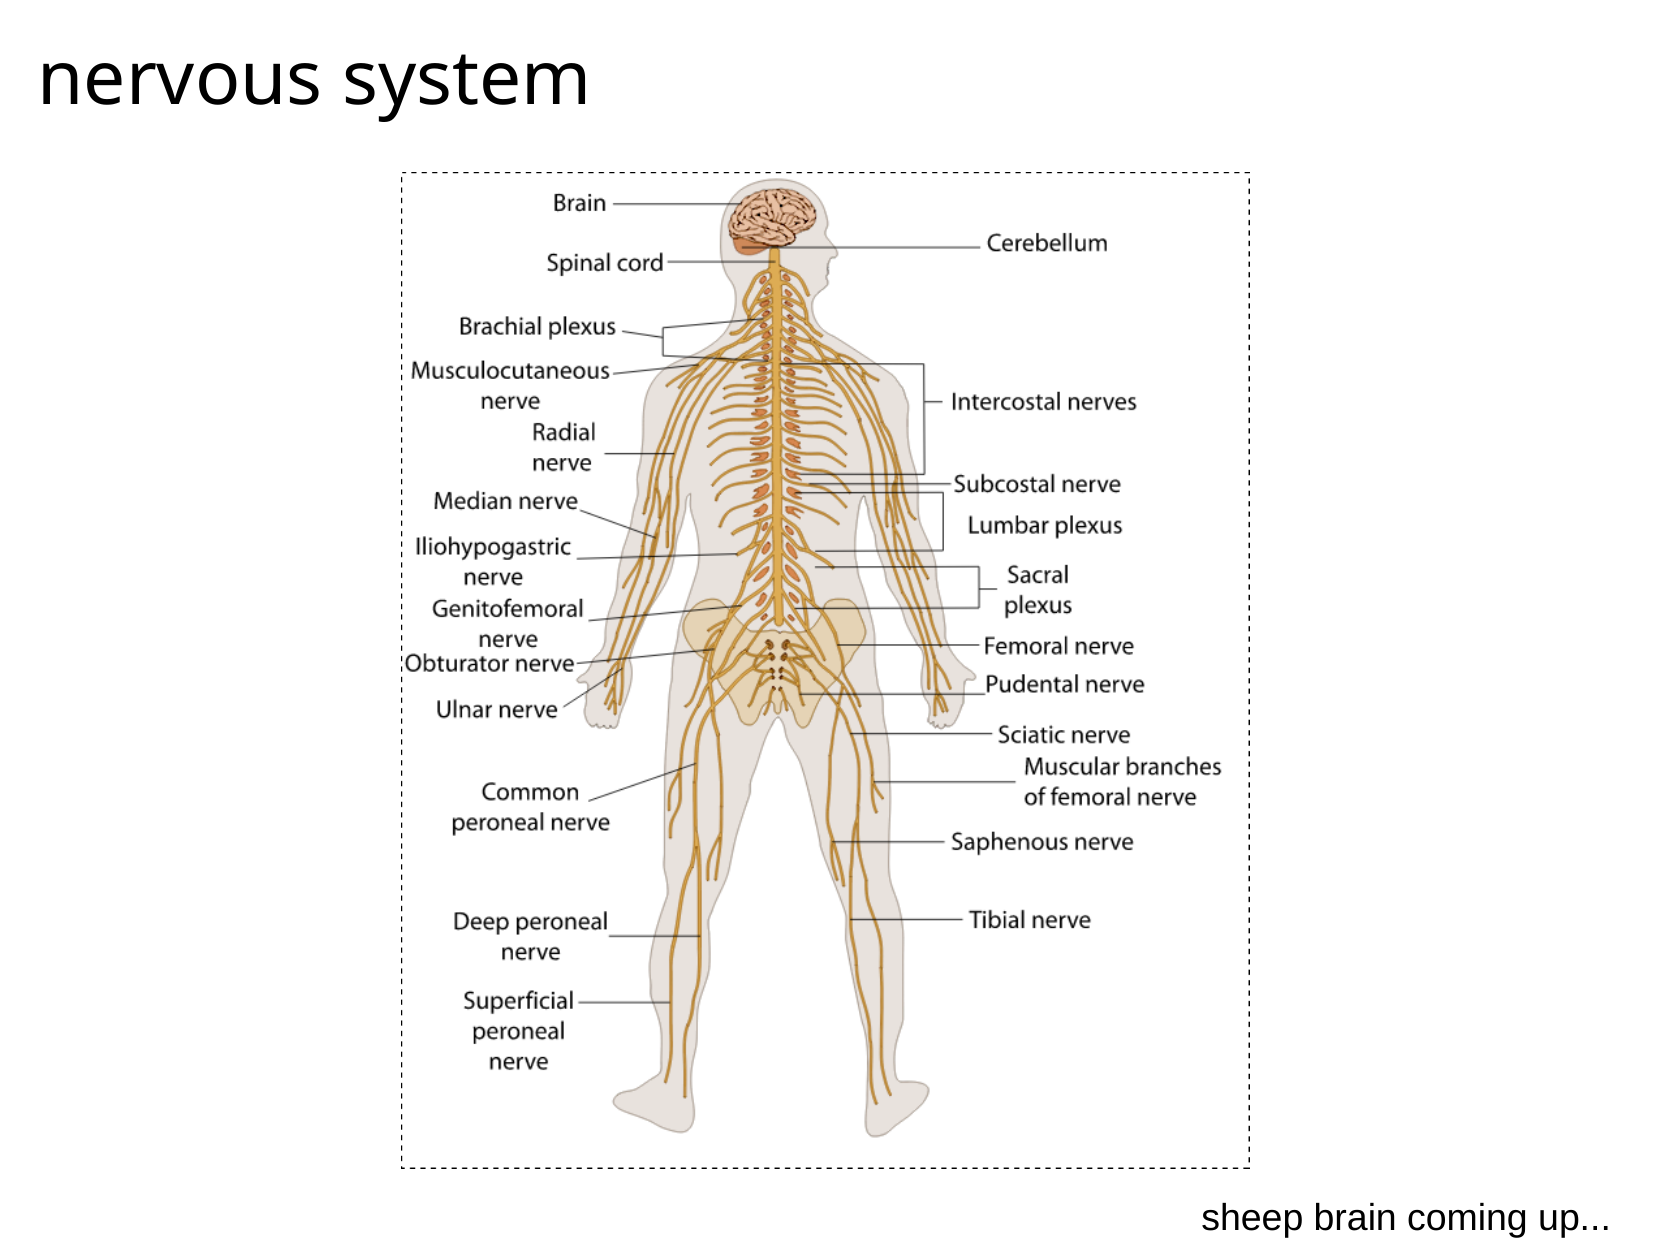

# nervous system
sheep brain coming up...